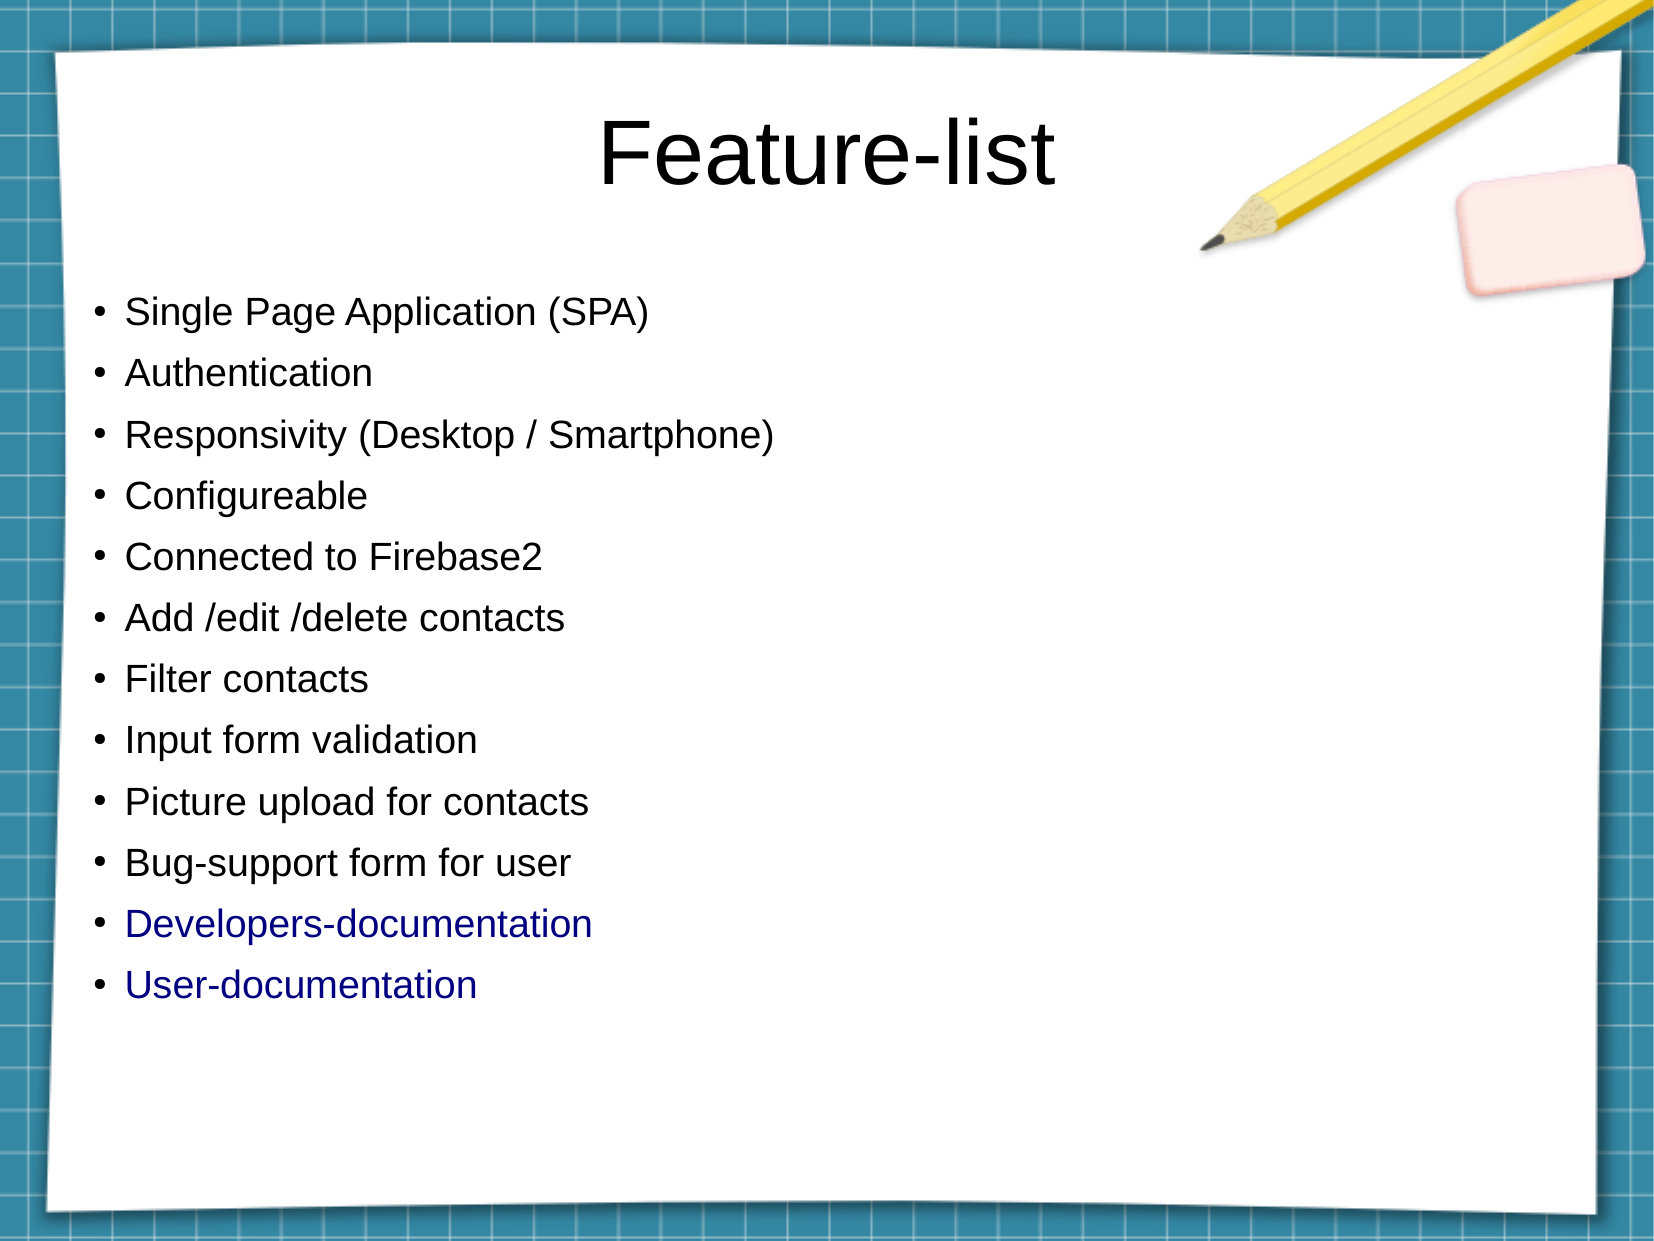

# Feature-list
Single Page Application (SPA)
Authentication
Responsivity (Desktop / Smartphone)
Configureable
Connected to Firebase2
Add /edit /delete contacts
Filter contacts
Input form validation
Picture upload for contacts
Bug-support form for user
Developers-documentation
User-documentation